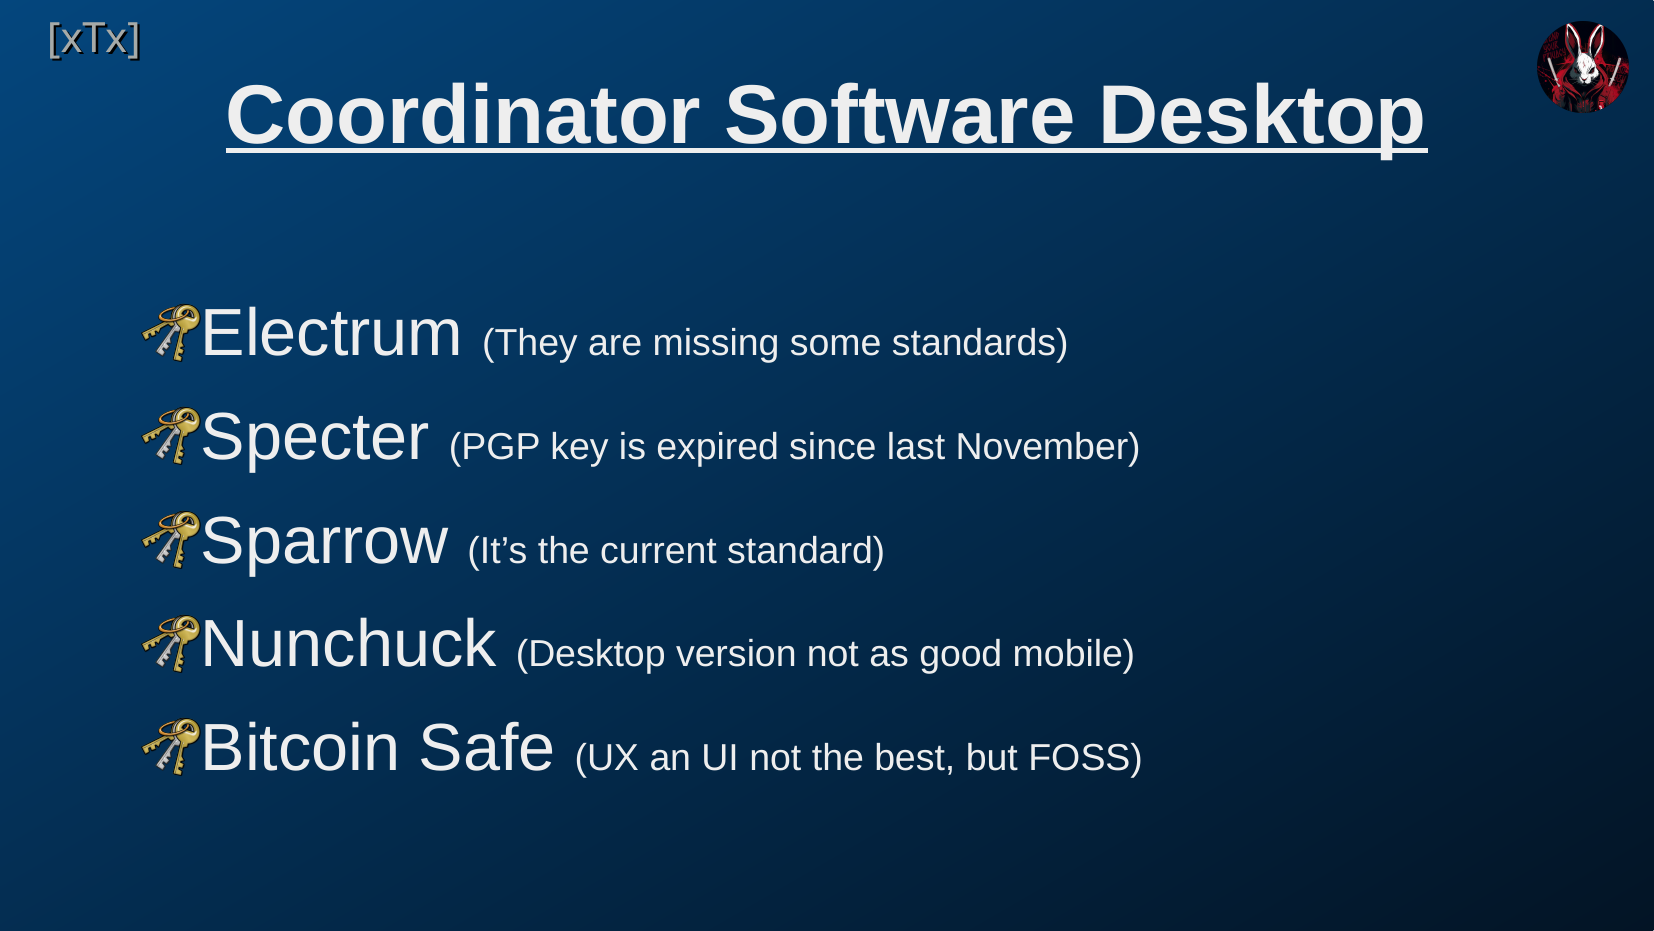

[xTx]
# Coordinator Software Desktop
Electrum (They are missing some standards)
Specter (PGP key is expired since last November)
Sparrow (It’s the current standard)
Nunchuck (Desktop version not as good mobile)
Bitcoin Safe (UX an UI not the best, but FOSS)